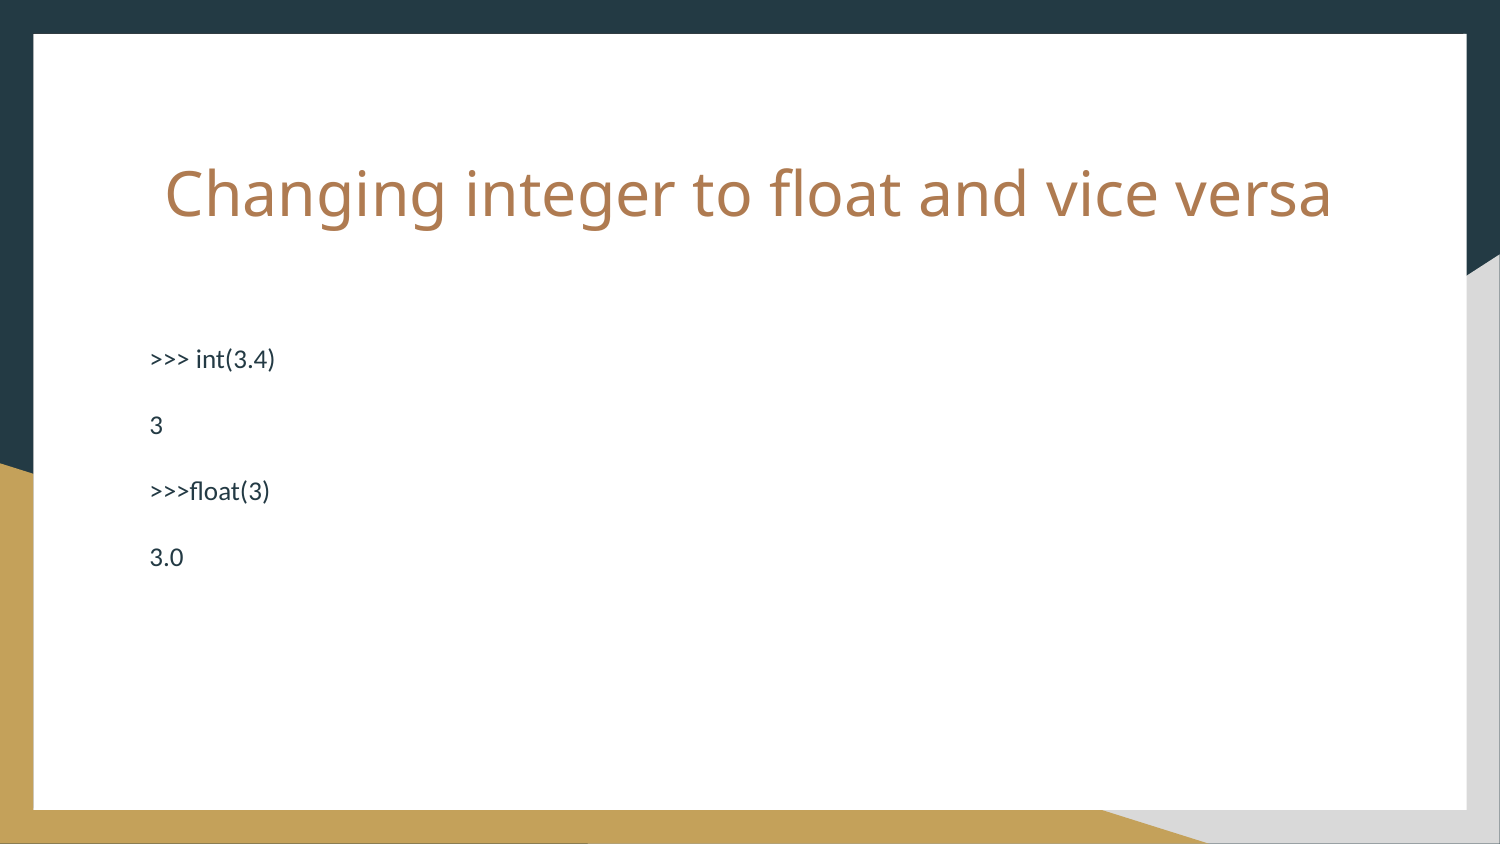

# Changing integer to float and vice versa
>>> int(3.4)
3
>>>float(3)
3.0